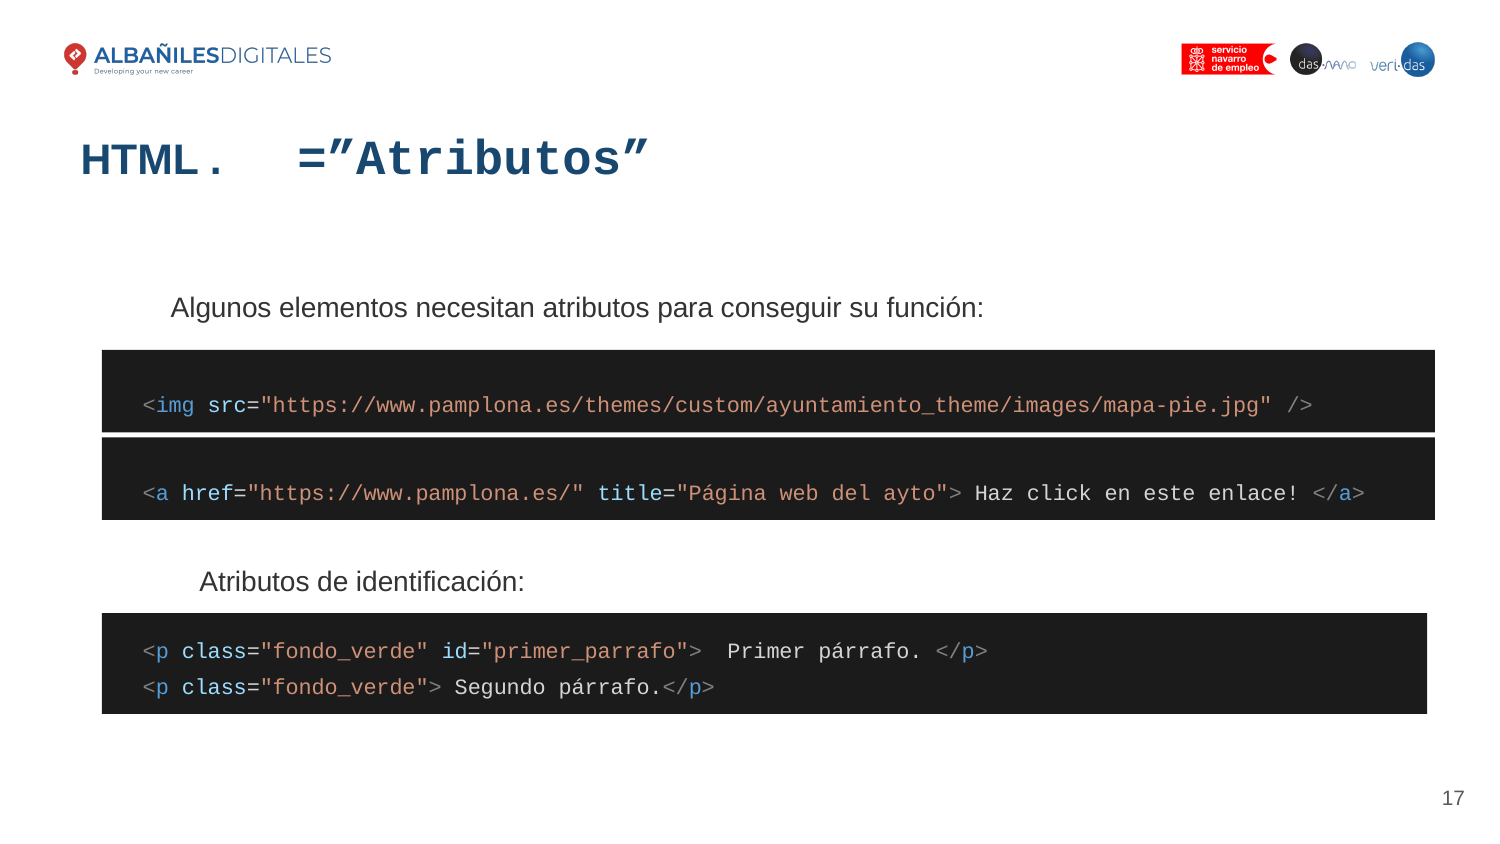

HTML . =”Atributos”
Algunos elementos necesitan atributos para conseguir su función:
 <img src="https://www.pamplona.es/themes/custom/ayuntamiento_theme/images/mapa-pie.jpg" />
 <a href="https://www.pamplona.es/" title="Página web del ayto"> Haz click en este enlace! </a>
Atributos de identificación:
 <p class="fondo_verde" id="primer_parrafo"> Primer párrafo. </p>
 <p class="fondo_verde"> Segundo párrafo.</p>